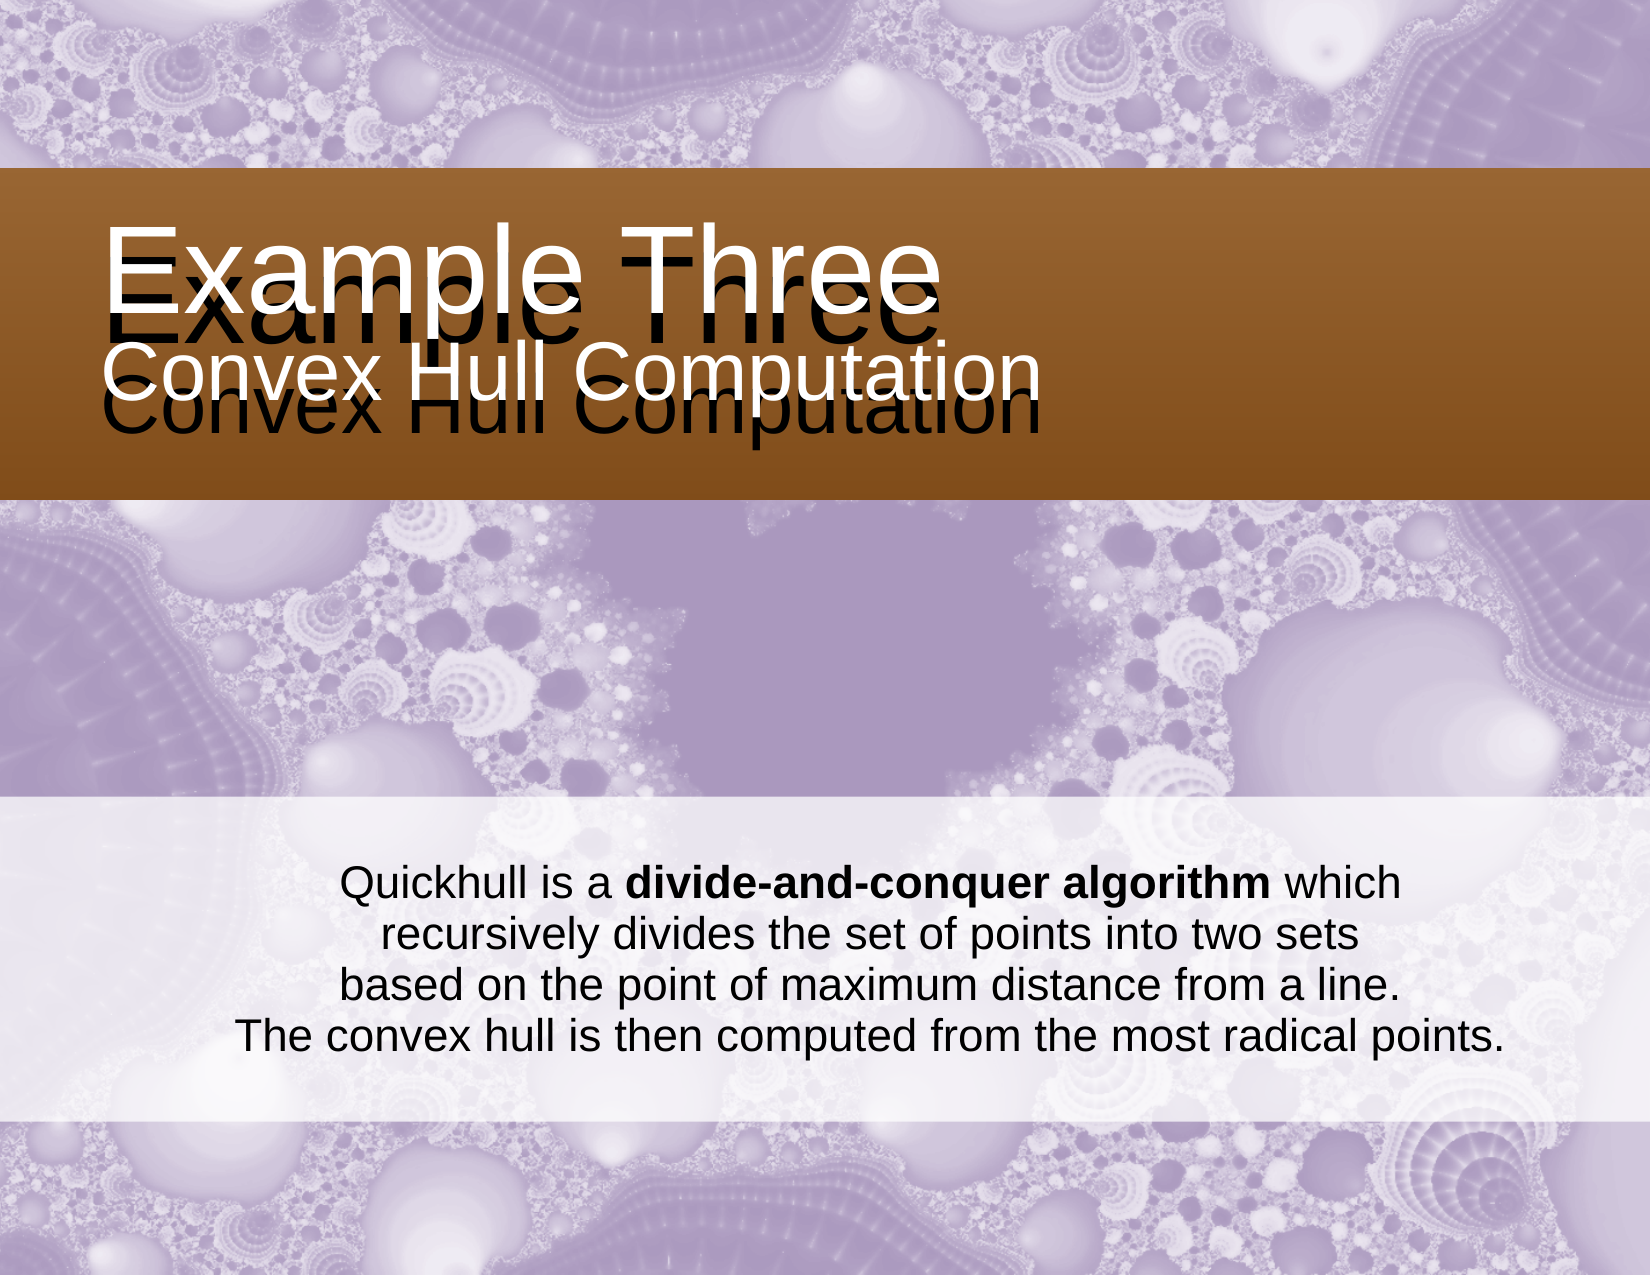

Example Three
Convex Hull Computation
Example Three
Convex Hull Computation
Quickhull is a divide-and-conquer algorithm which
recursively divides the set of points into two sets
based on the point of maximum distance from a line.
The convex hull is then computed from the most radical points.